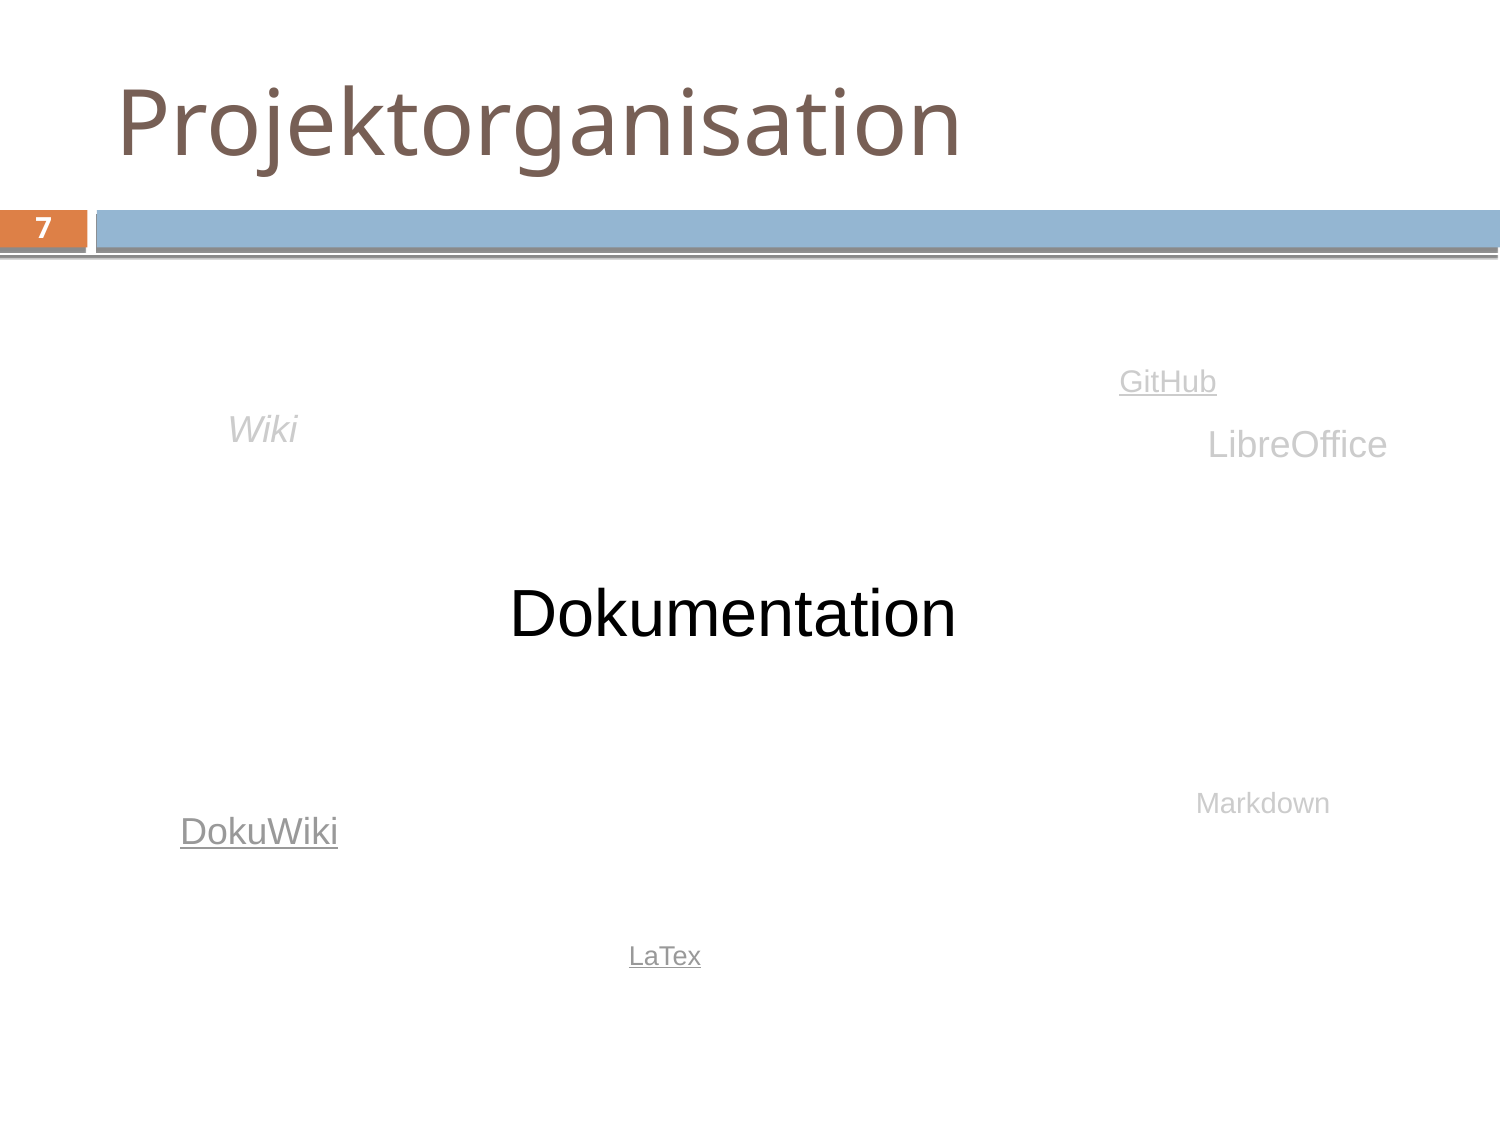

# Projektorganisation
7
Dokumentation
GitHub
Wiki
LibreOffice
Markdown
DokuWiki
LaTex